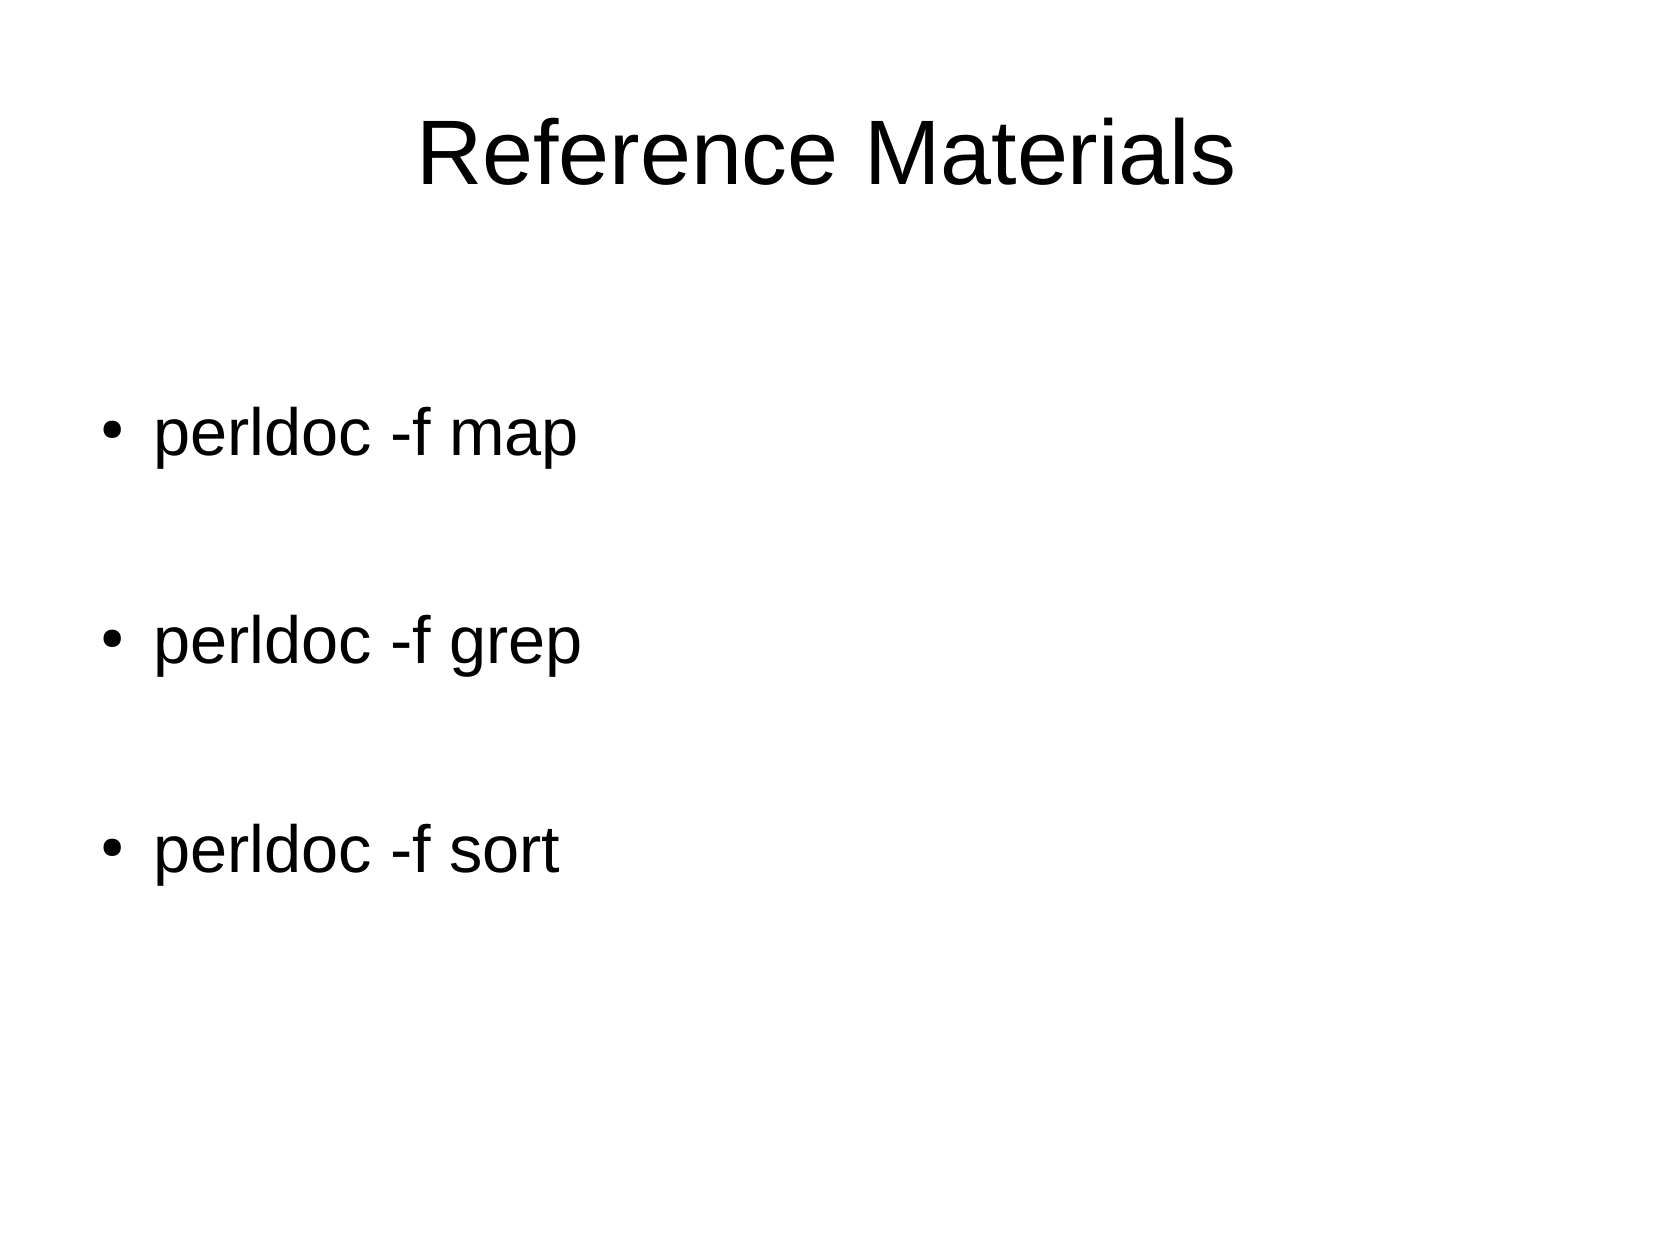

# Reference Materials
perldoc -f map
perldoc -f grep
perldoc -f sort